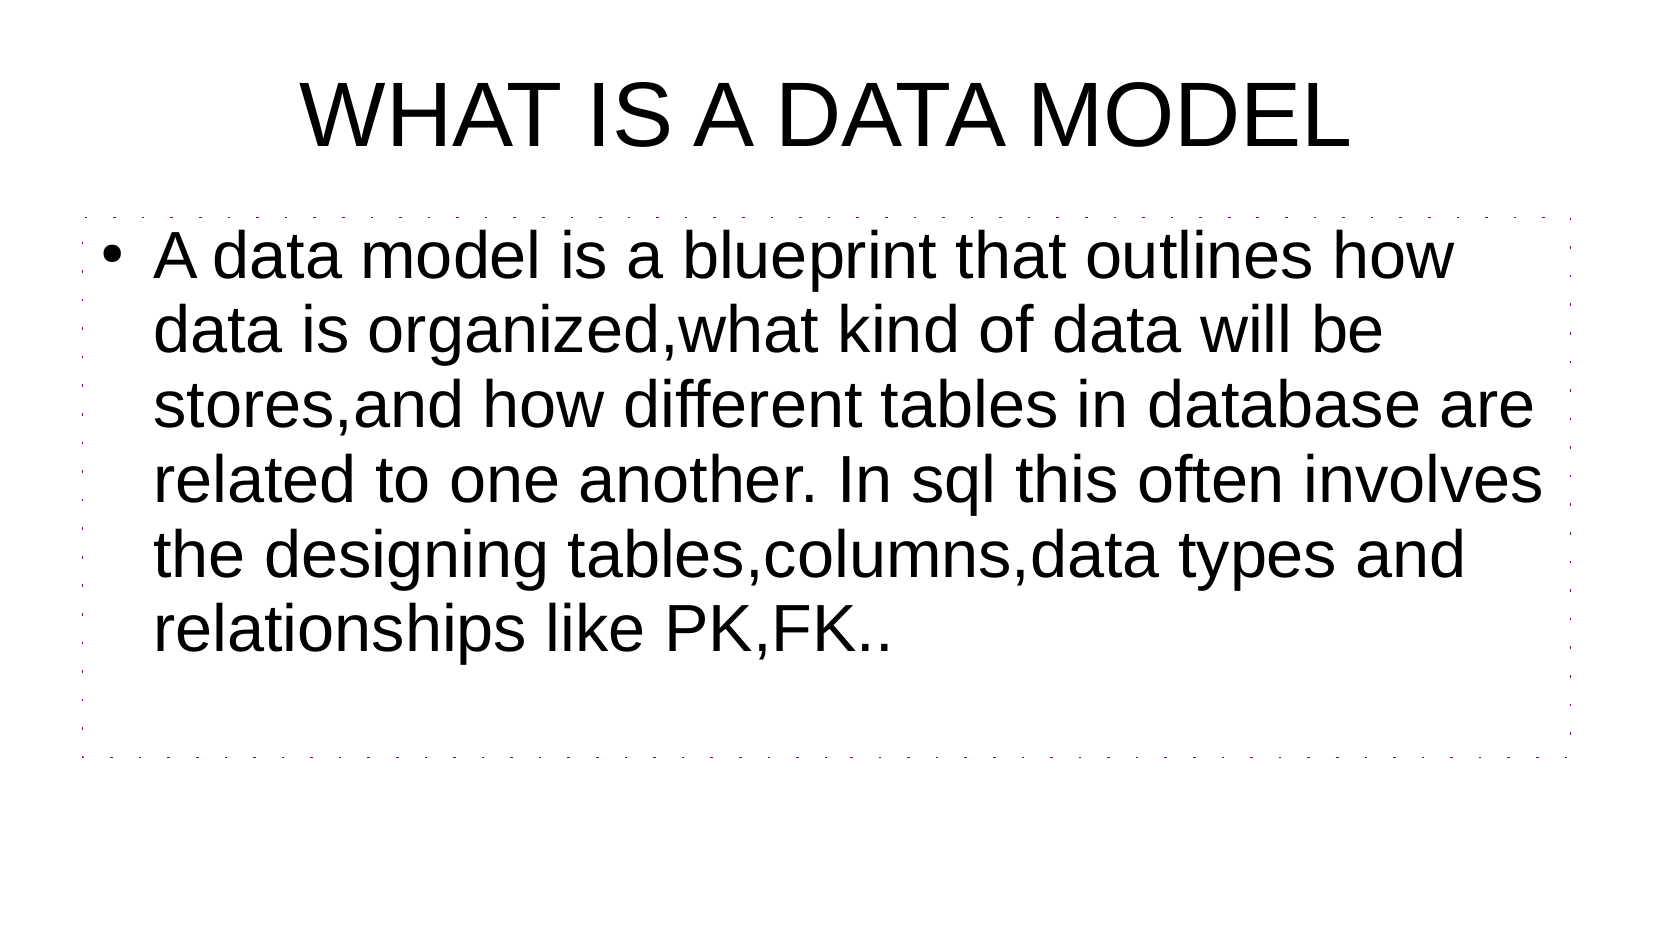

# WHAT IS A DATA MODEL
A data model is a blueprint that outlines how data is organized,what kind of data will be stores,and how different tables in database are related to one another. In sql this often involves the designing tables,columns,data types and relationships like PK,FK..